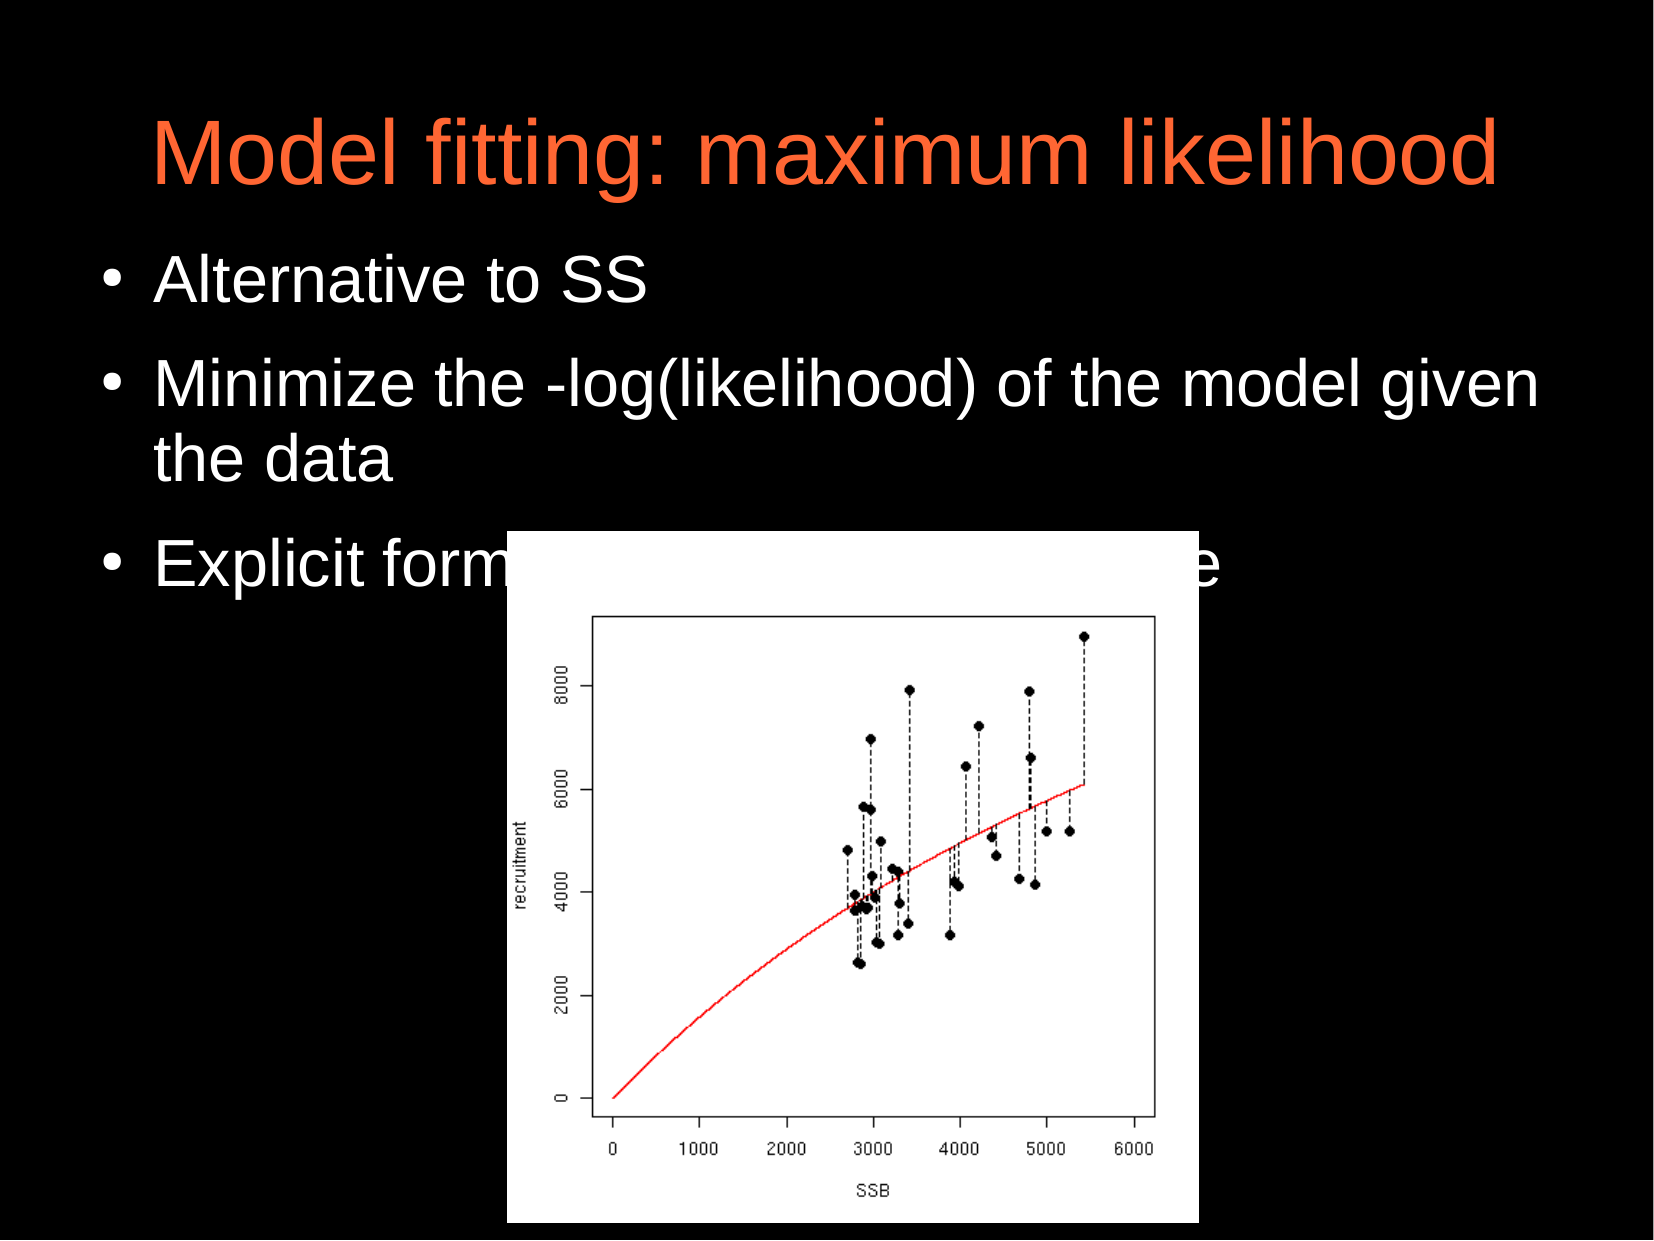

# Model fitting: maximum likelihood
Alternative to SS
Minimize the -log(likelihood) of the model given the data
Explicit formulation of error structure